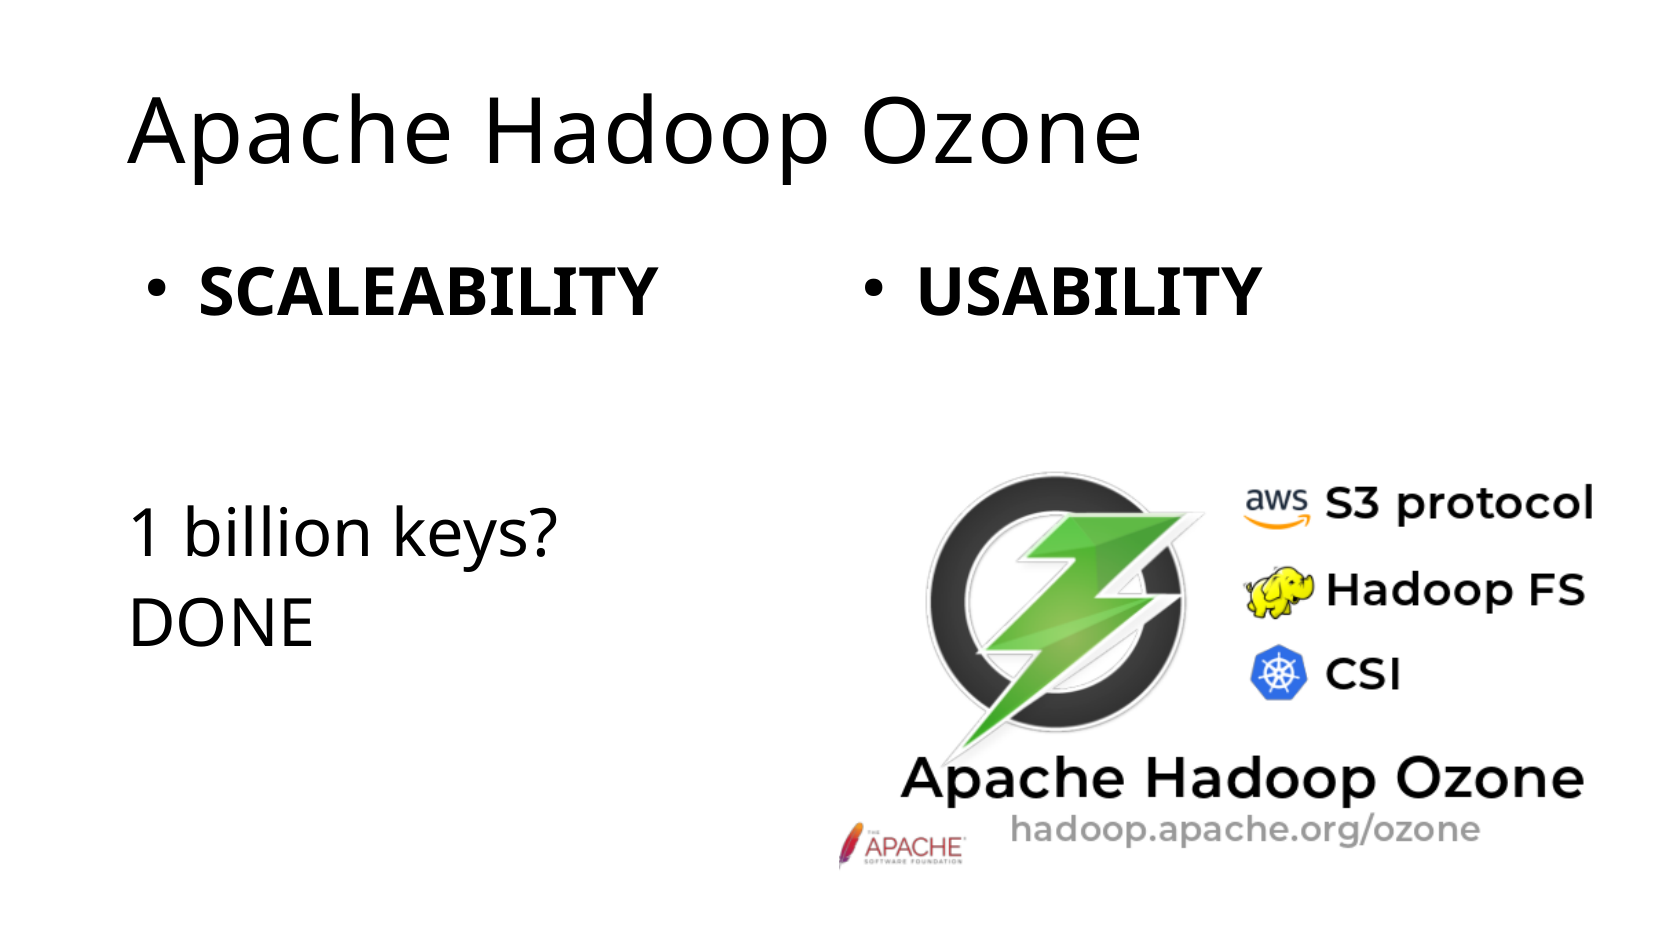

# Apache Hadoop Ozone
SCALEABILITY
1 billion keys?
DONE
USABILITY